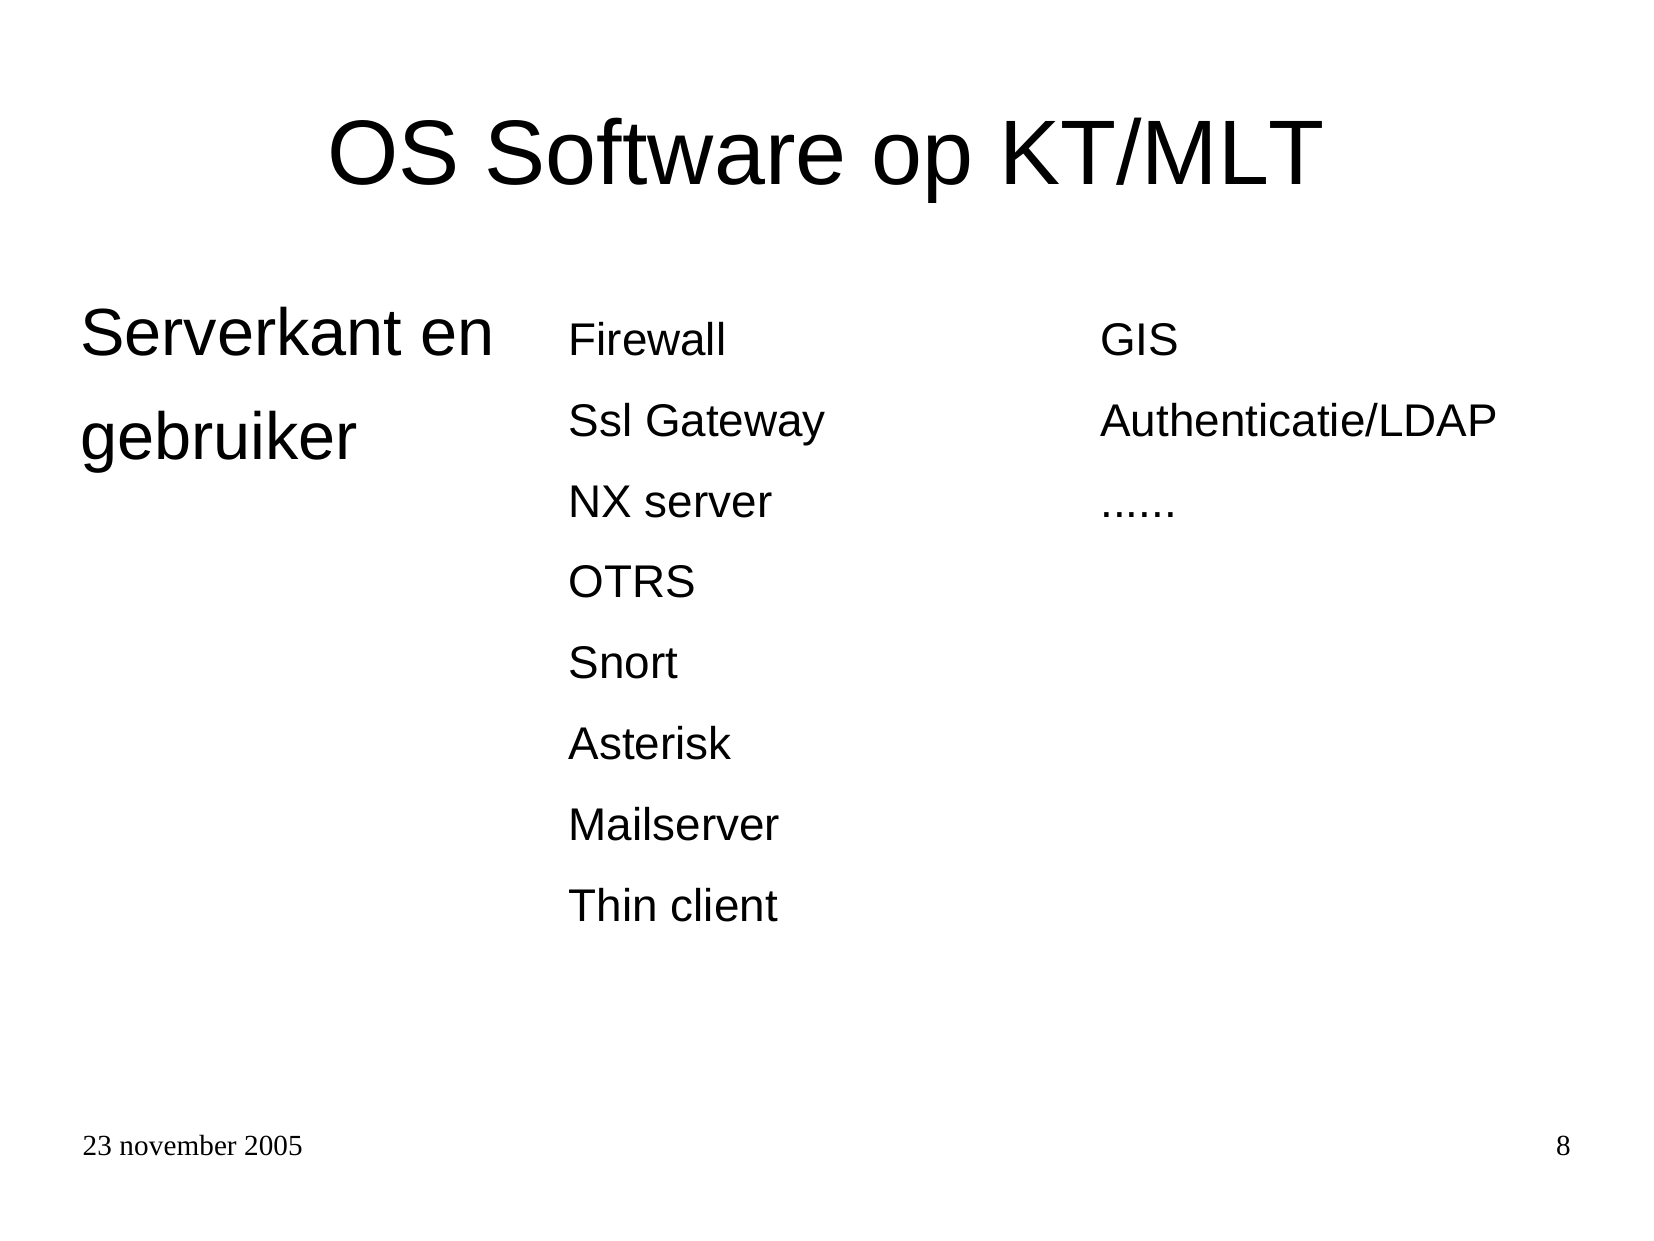

# OS Software op KT/MLT
Serverkant en
gebruiker
Firewall
Ssl Gateway
NX server
OTRS
Snort
Asterisk
Mailserver
Thin client
GIS
Authenticatie/LDAP
......
23 november 2005
8